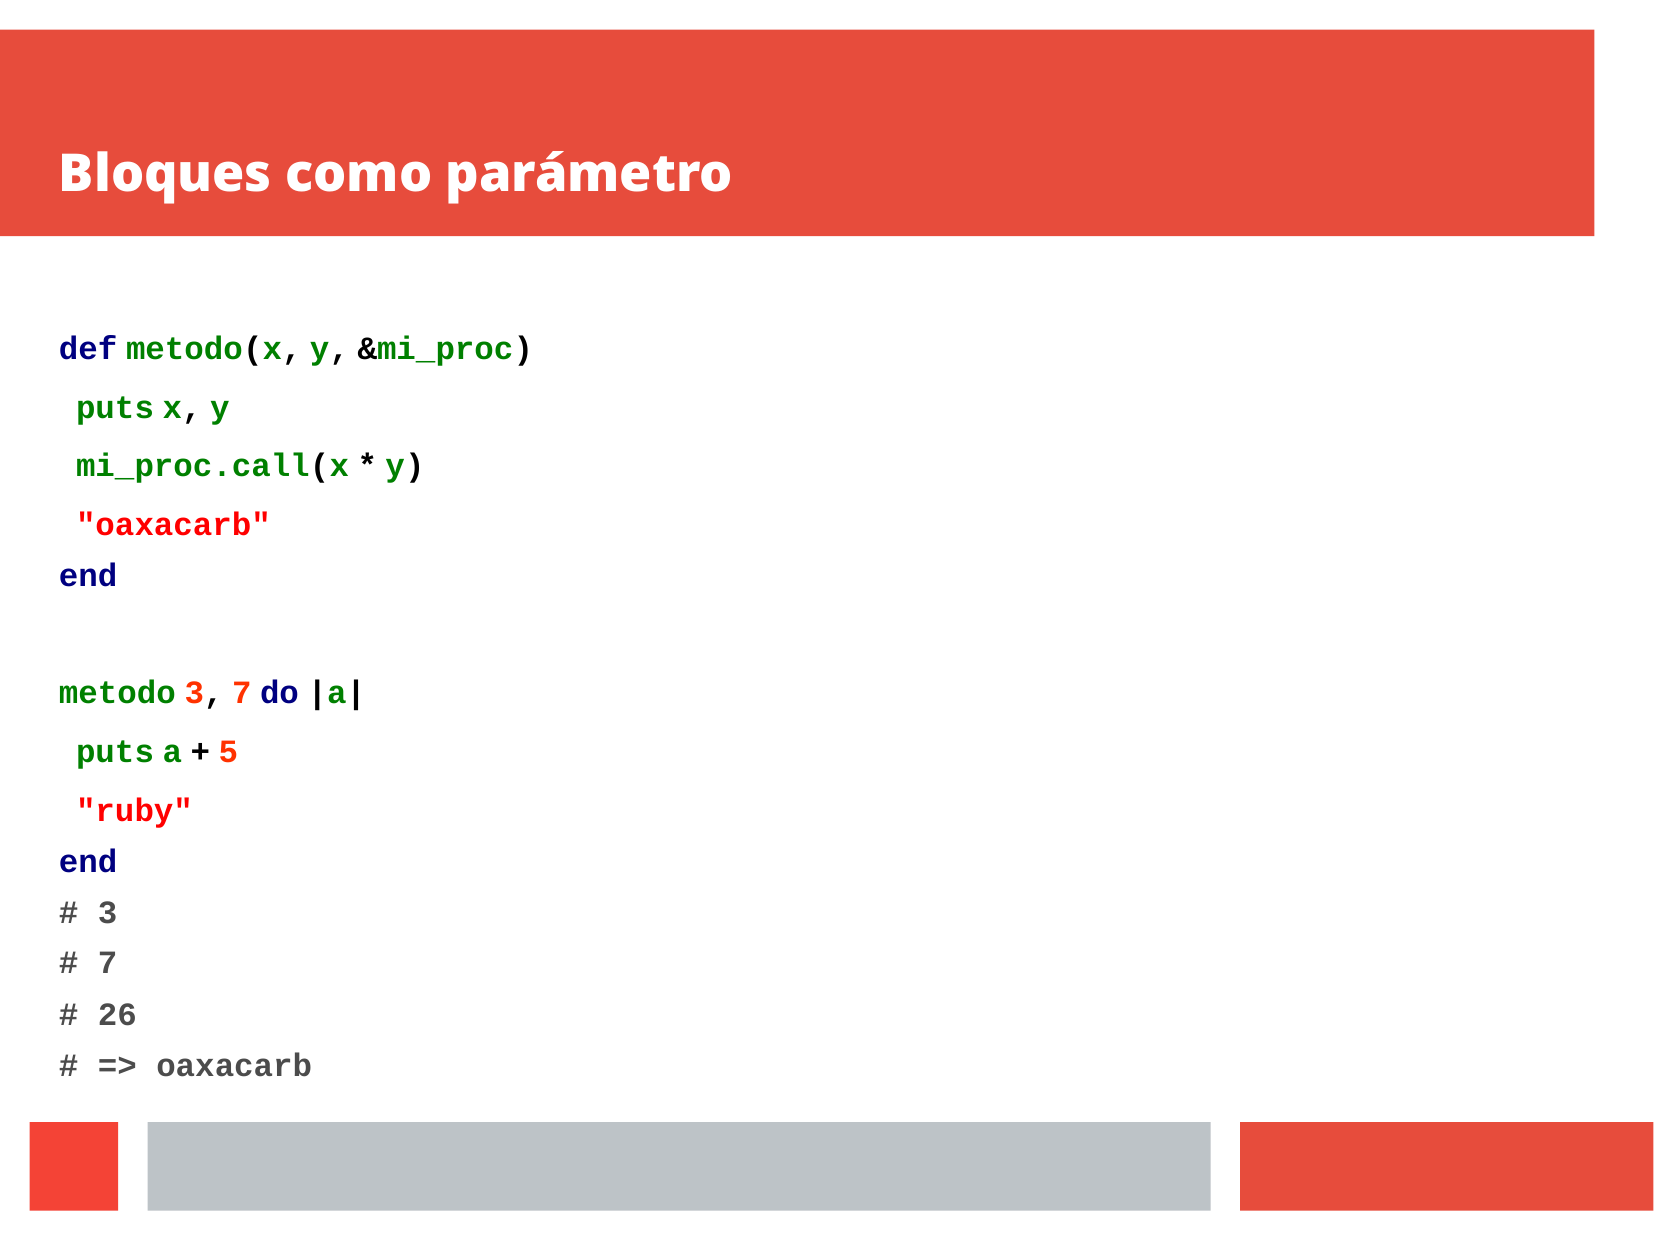

# Bloques como parámetro
def metodo(x, y, &mi_proc)
 puts x, y
 mi_proc.call(x * y)
 "oaxacarb"
end
metodo 3, 7 do |a|
 puts a + 5
 "ruby"
end
# 3
# 7
# 26
# => oaxacarb